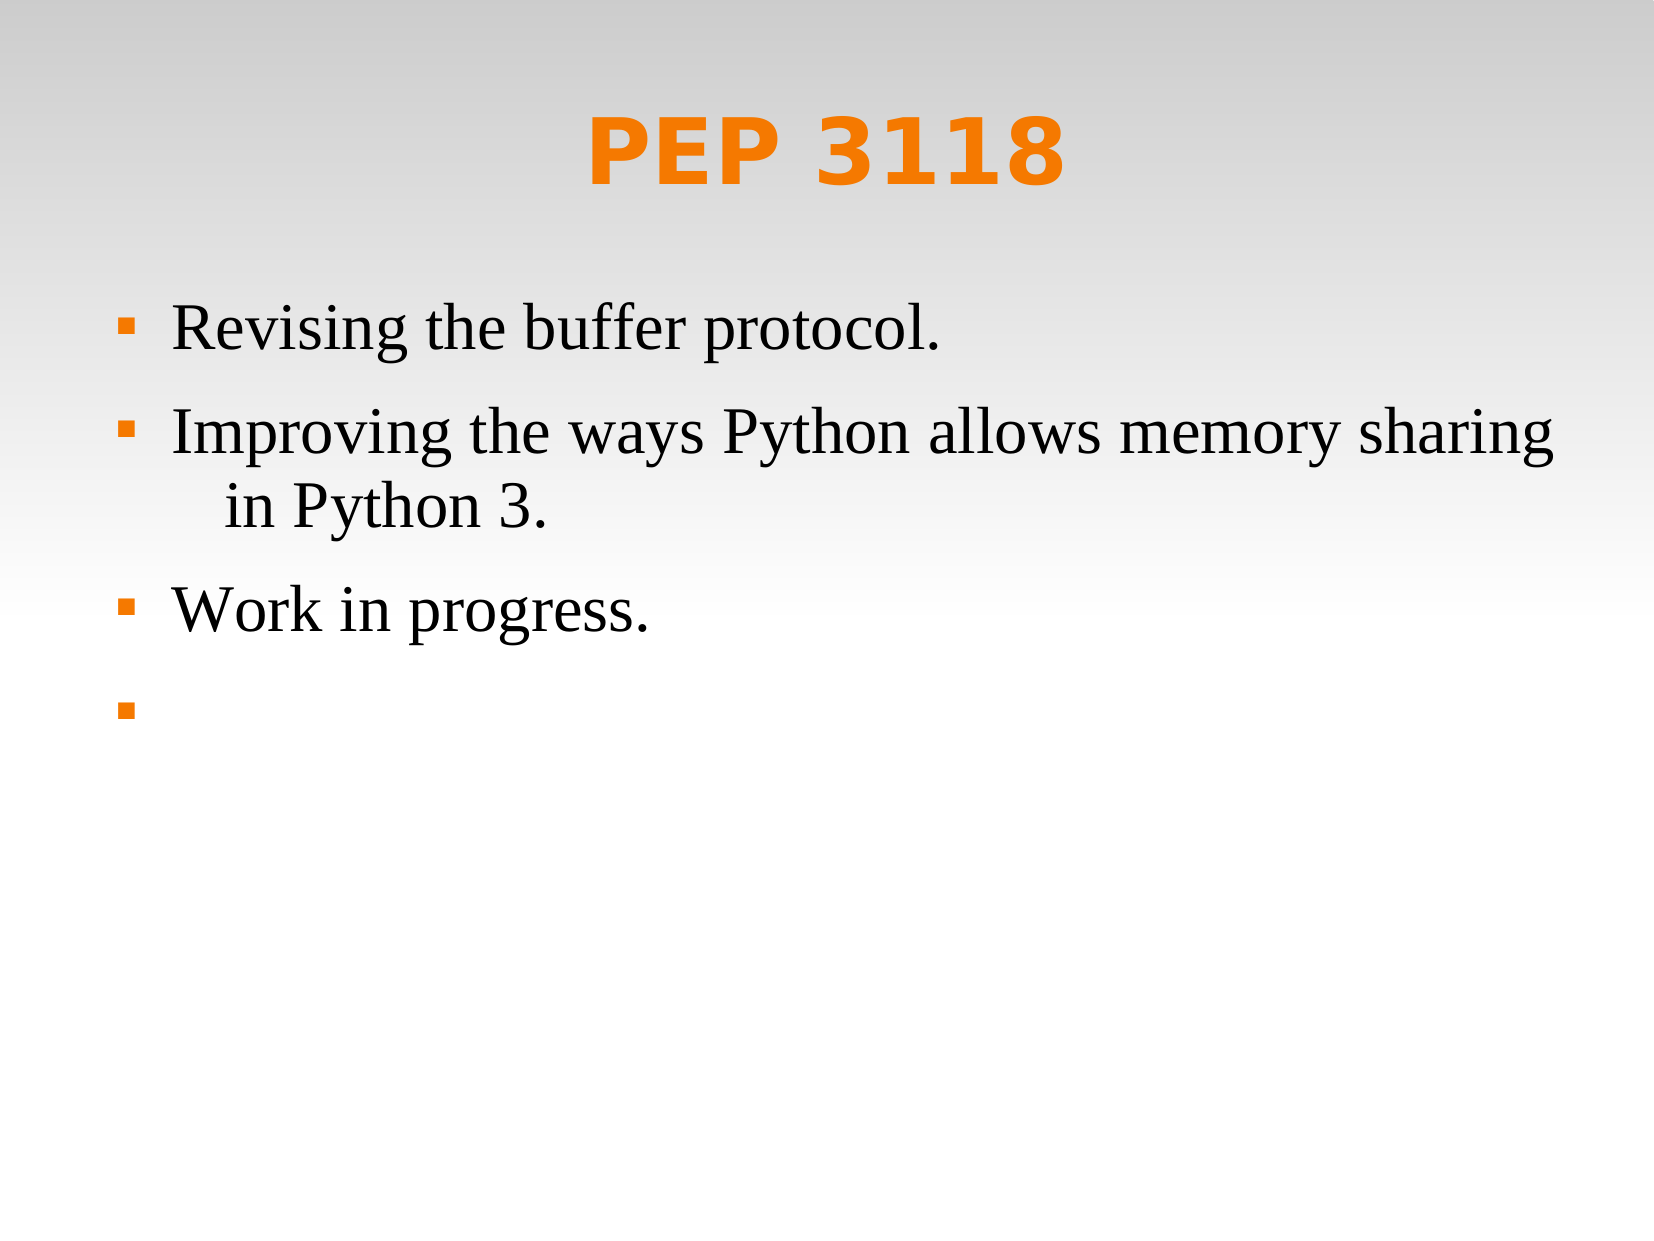

# PEP 3118
Revising the buffer protocol.
Improving the ways Python allows memory sharing in Python 3.
Work in progress.